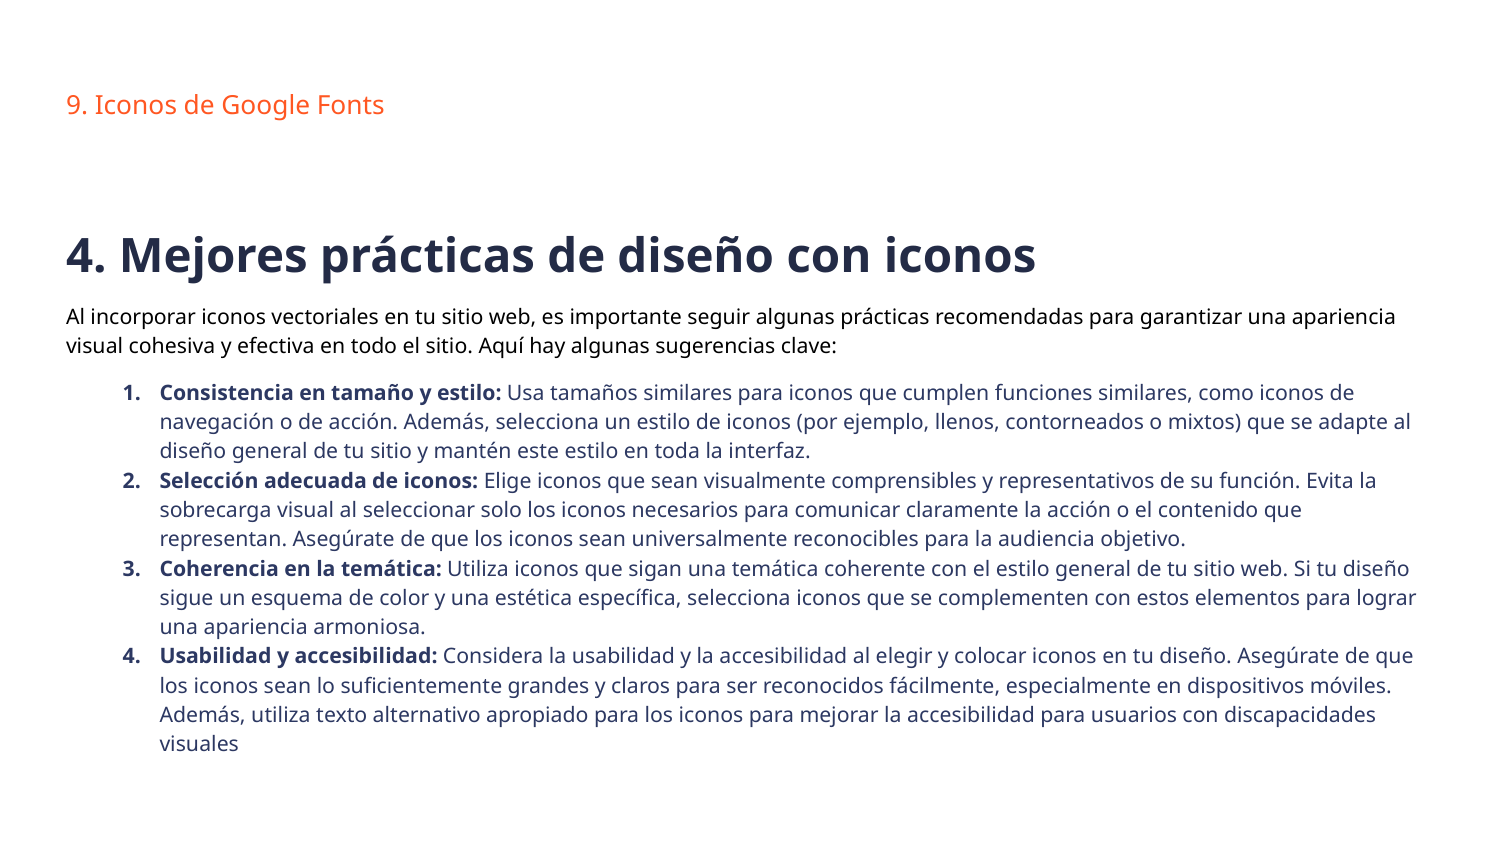

# 9. Iconos de Google Fonts
4. Mejores prácticas de diseño con iconos
Al incorporar iconos vectoriales en tu sitio web, es importante seguir algunas prácticas recomendadas para garantizar una apariencia visual cohesiva y efectiva en todo el sitio. Aquí hay algunas sugerencias clave:
Consistencia en tamaño y estilo: Usa tamaños similares para iconos que cumplen funciones similares, como iconos de navegación o de acción. Además, selecciona un estilo de iconos (por ejemplo, llenos, contorneados o mixtos) que se adapte al diseño general de tu sitio y mantén este estilo en toda la interfaz.
Selección adecuada de iconos: Elige iconos que sean visualmente comprensibles y representativos de su función. Evita la sobrecarga visual al seleccionar solo los iconos necesarios para comunicar claramente la acción o el contenido que representan. Asegúrate de que los iconos sean universalmente reconocibles para la audiencia objetivo.
Coherencia en la temática: Utiliza iconos que sigan una temática coherente con el estilo general de tu sitio web. Si tu diseño sigue un esquema de color y una estética específica, selecciona iconos que se complementen con estos elementos para lograr una apariencia armoniosa.
Usabilidad y accesibilidad: Considera la usabilidad y la accesibilidad al elegir y colocar iconos en tu diseño. Asegúrate de que los iconos sean lo suficientemente grandes y claros para ser reconocidos fácilmente, especialmente en dispositivos móviles. Además, utiliza texto alternativo apropiado para los iconos para mejorar la accesibilidad para usuarios con discapacidades visuales